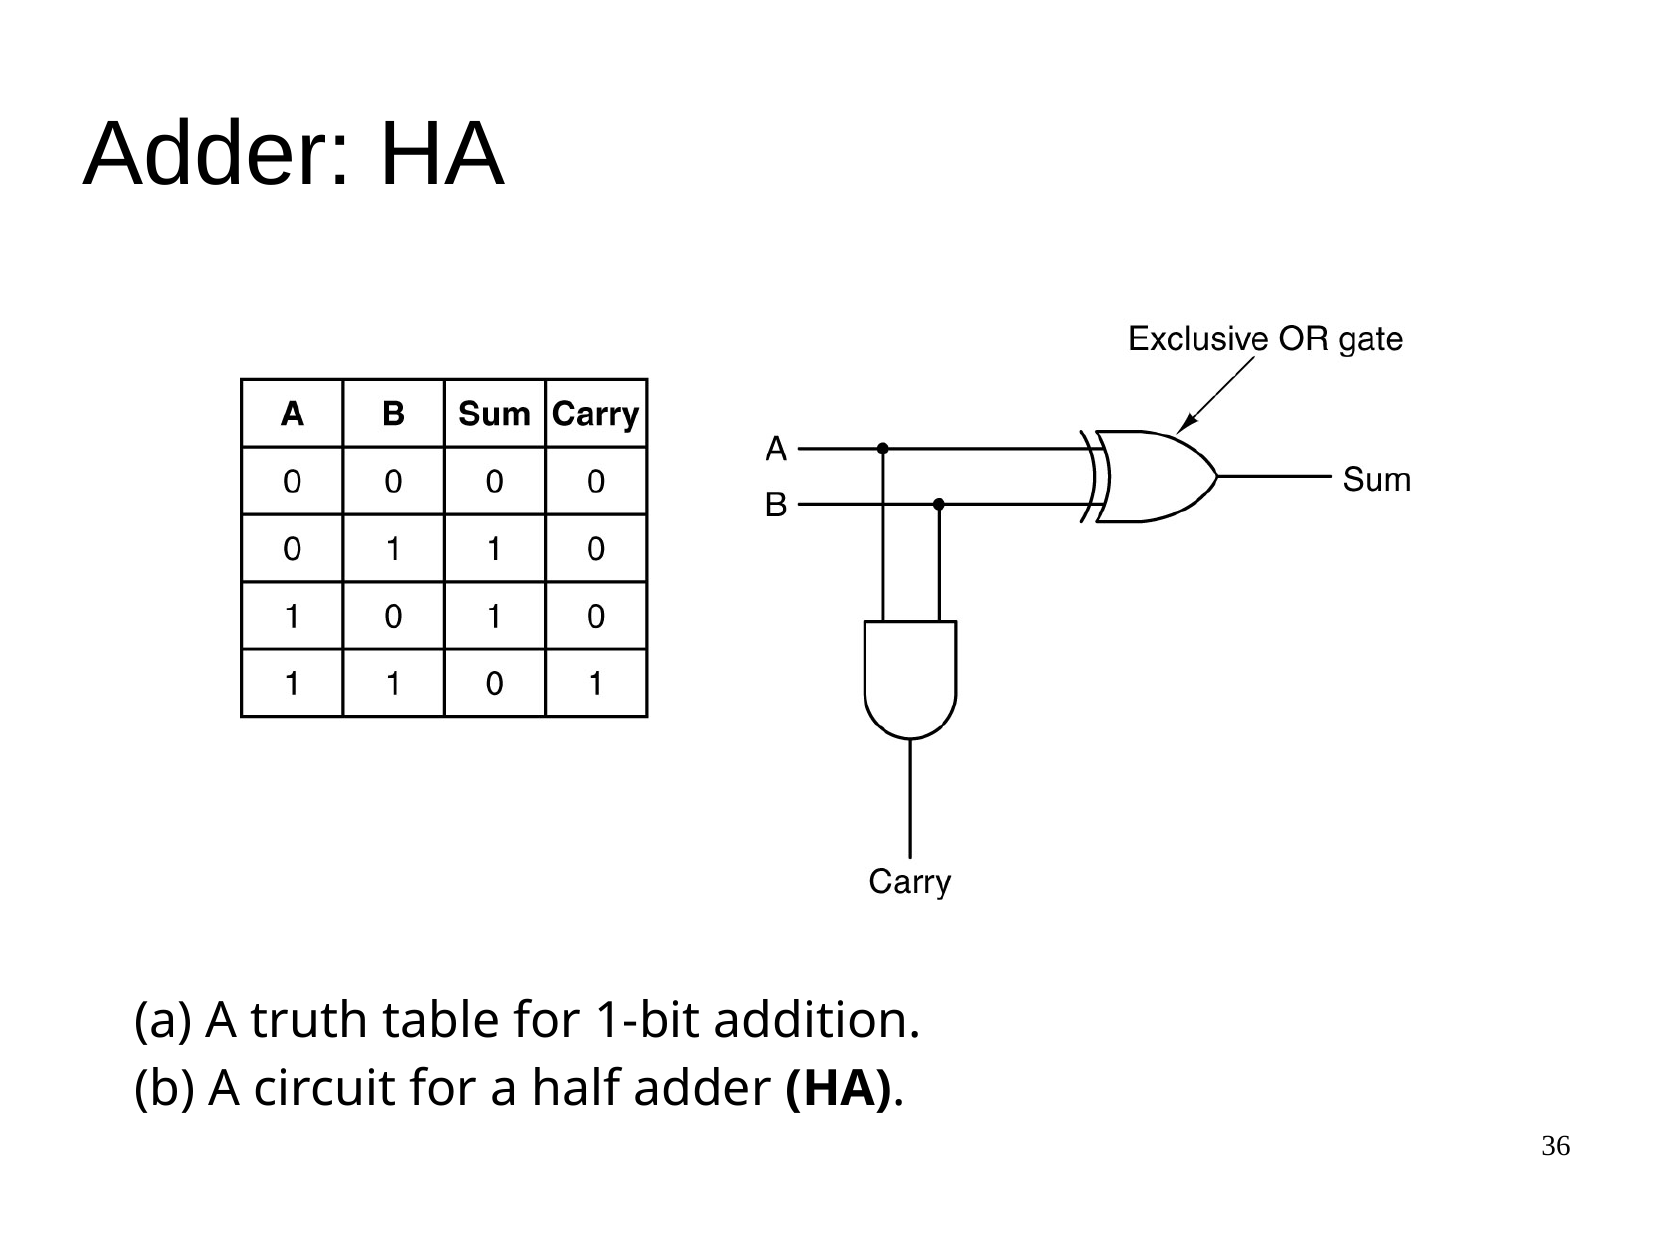

# Adder: HA
(a) A truth table for 1-bit addition.
(b) A circuit for a half adder (HA).
36